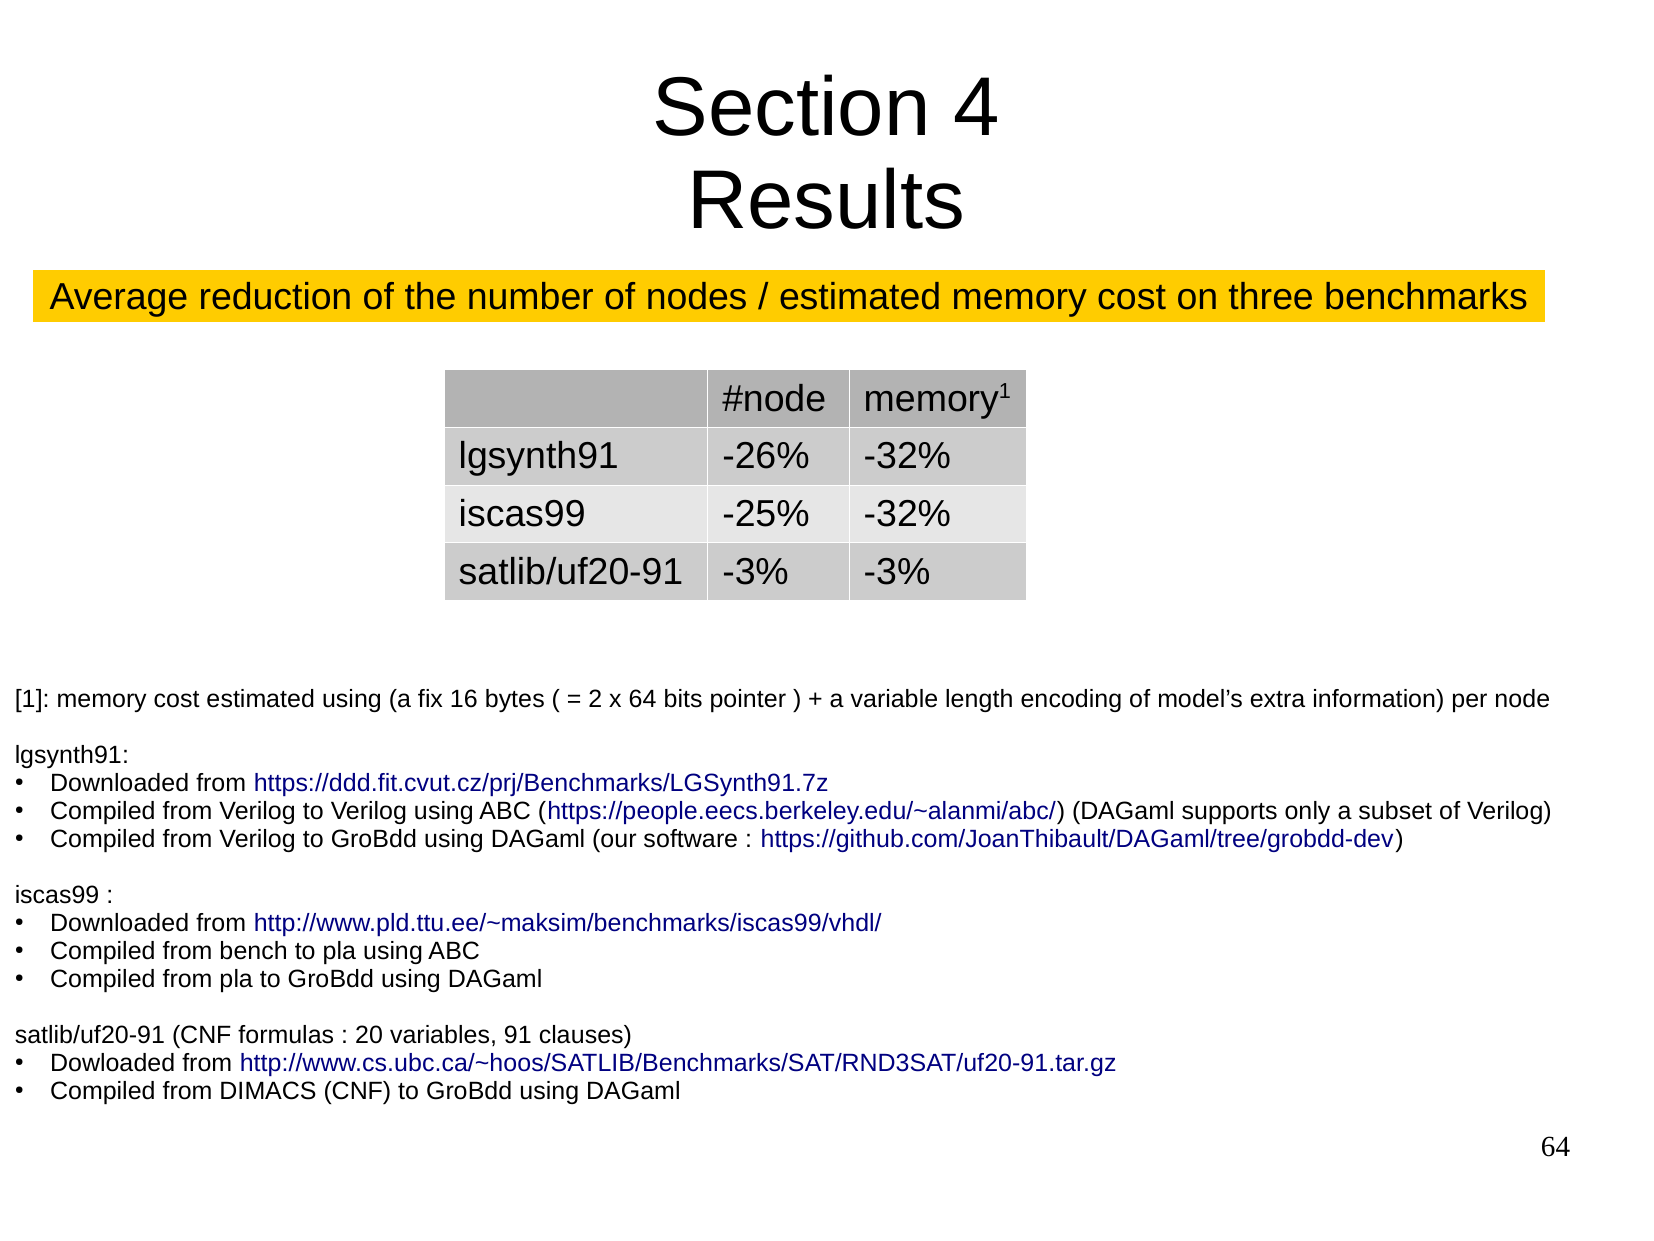

# Section 4 Results
Average reduction of the number of nodes / estimated memory cost on three benchmarks
| | #node | memory1 |
| --- | --- | --- |
| lgsynth91 | -26% | -32% |
| iscas99 | -25% | -32% |
| satlib/uf20-91 | -3% | -3% |
[1]: memory cost estimated using (a fix 16 bytes ( = 2 x 64 bits pointer ) + a variable length encoding of model’s extra information) per node
lgsynth91:
Downloaded from https://ddd.fit.cvut.cz/prj/Benchmarks/LGSynth91.7z
Compiled from Verilog to Verilog using ABC (https://people.eecs.berkeley.edu/~alanmi/abc/) (DAGaml supports only a subset of Verilog)
Compiled from Verilog to GroBdd using DAGaml (our software : https://github.com/JoanThibault/DAGaml/tree/grobdd-dev)
iscas99 :
Downloaded from http://www.pld.ttu.ee/~maksim/benchmarks/iscas99/vhdl/
Compiled from bench to pla using ABC
Compiled from pla to GroBdd using DAGaml
satlib/uf20-91 (CNF formulas : 20 variables, 91 clauses)
Dowloaded from http://www.cs.ubc.ca/~hoos/SATLIB/Benchmarks/SAT/RND3SAT/uf20-91.tar.gz
Compiled from DIMACS (CNF) to GroBdd using DAGaml
64